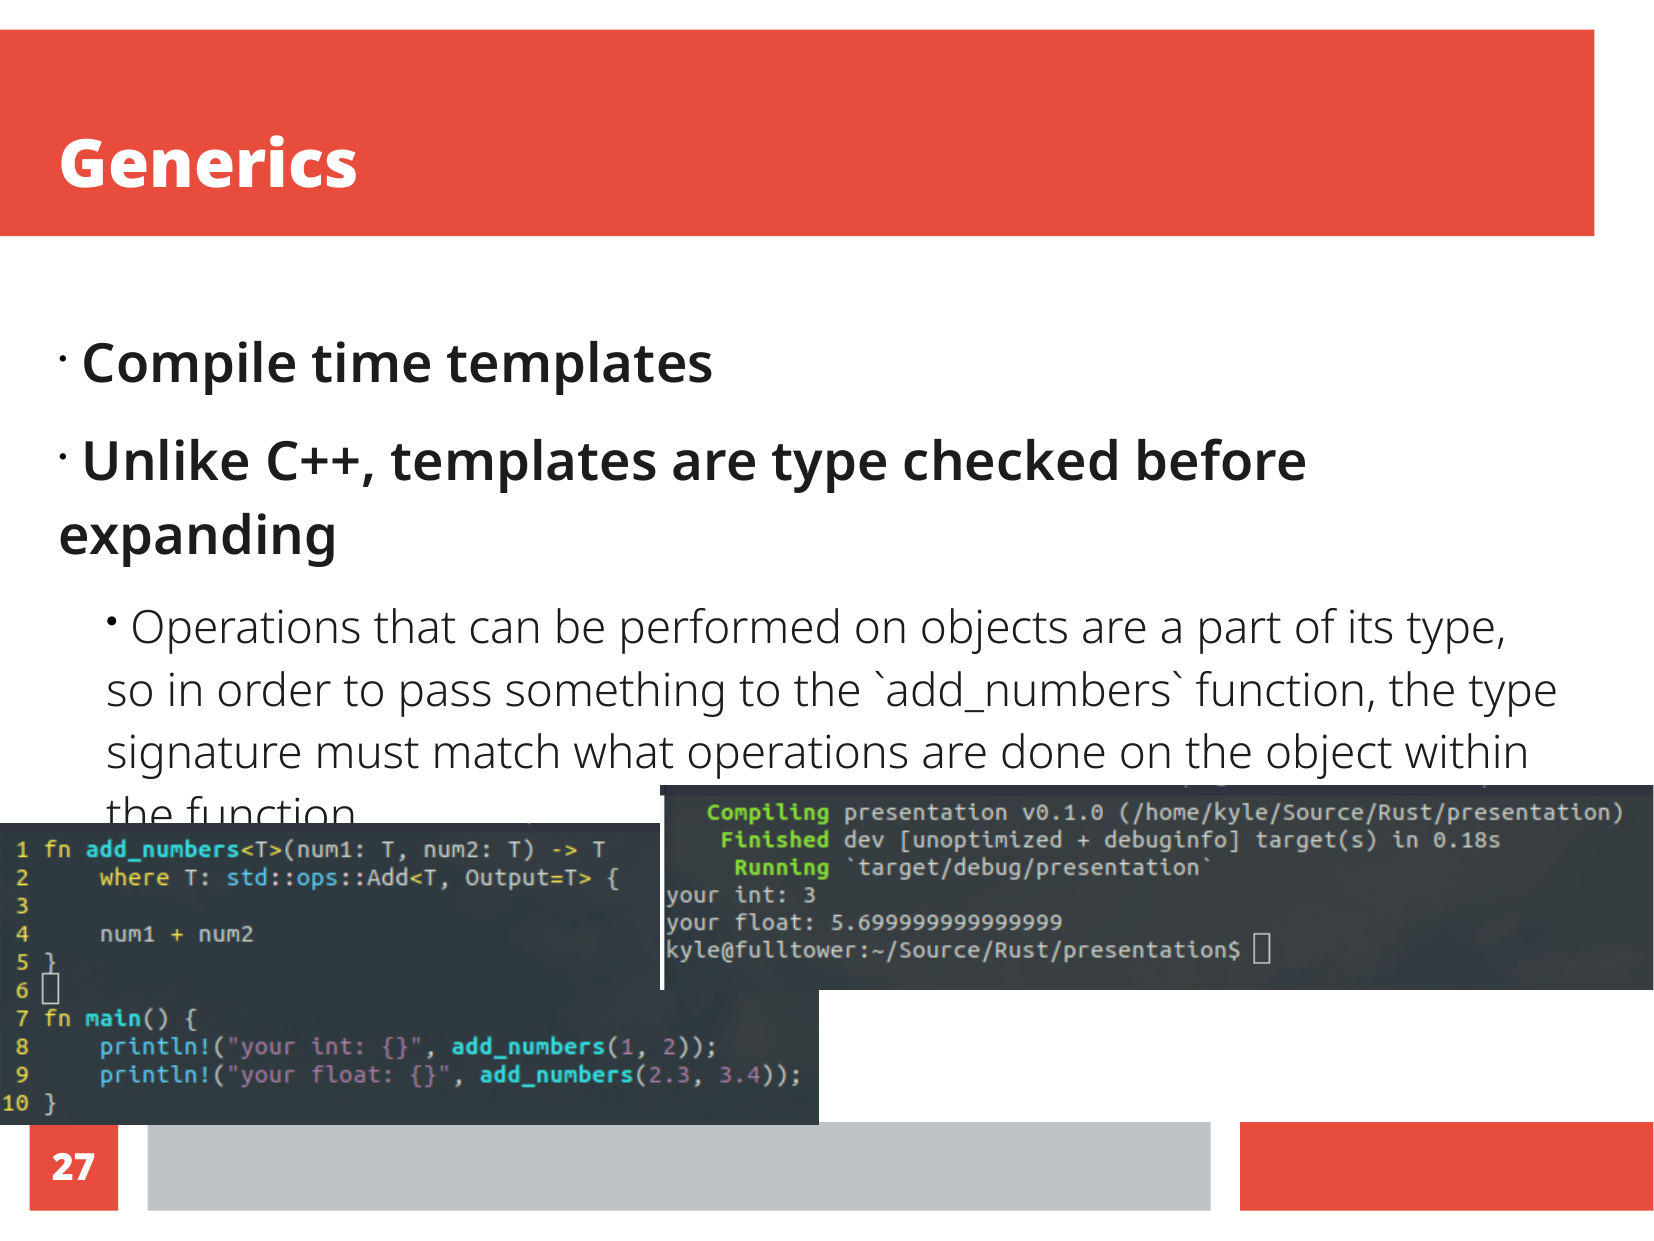

# Generics
 Compile time templates
 Unlike C++, templates are type checked before expanding
 Operations that can be performed on objects are a part of its type, so in order to pass something to the `add_numbers` function, the type signature must match what operations are done on the object within the function.
27